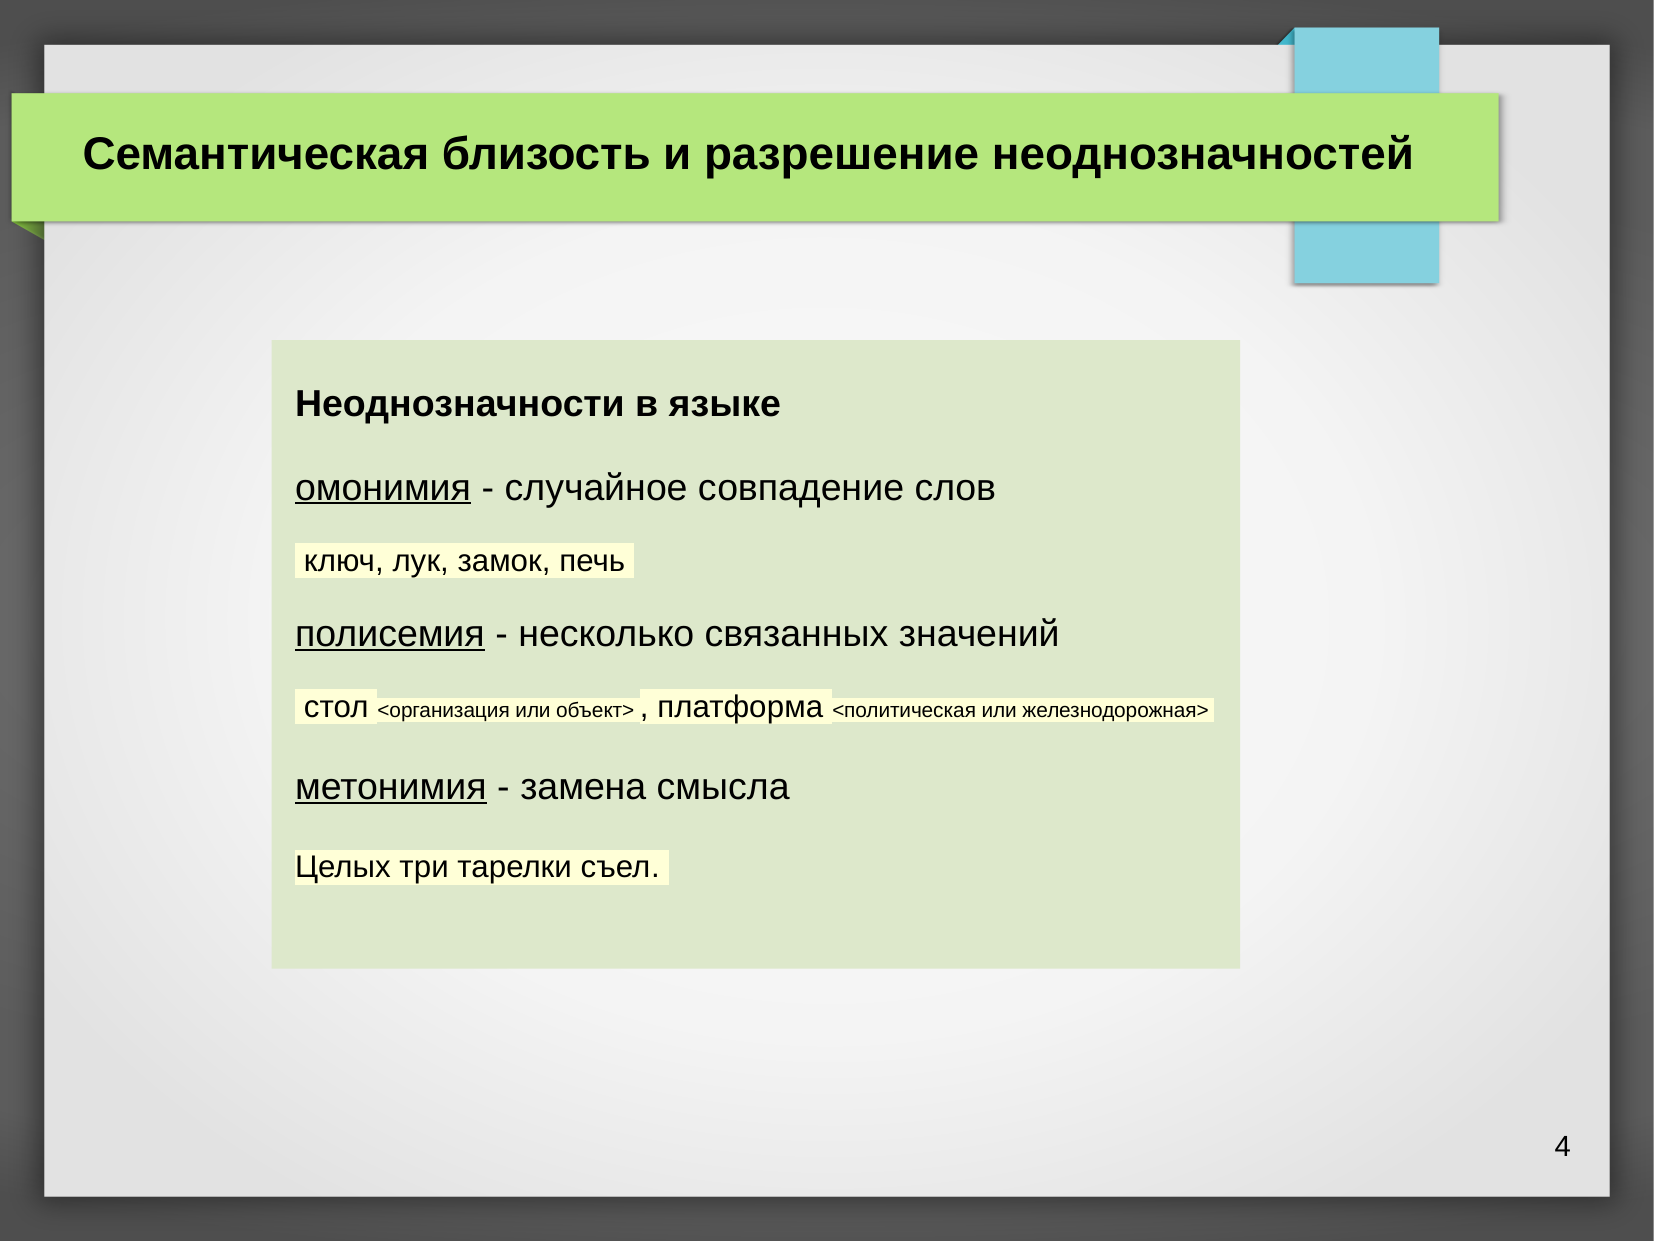

# Семантическая близость и разрешение неоднозначностей
Неоднозначности в языке
омонимия - случайное совпадение слов
 ключ, лук, замок, печь
полисемия - несколько связанных значений
 стол <организация или объект> , платформа <политическая или железнодорожная>
метонимия - замена смысла
Целых три тарелки съел.
4